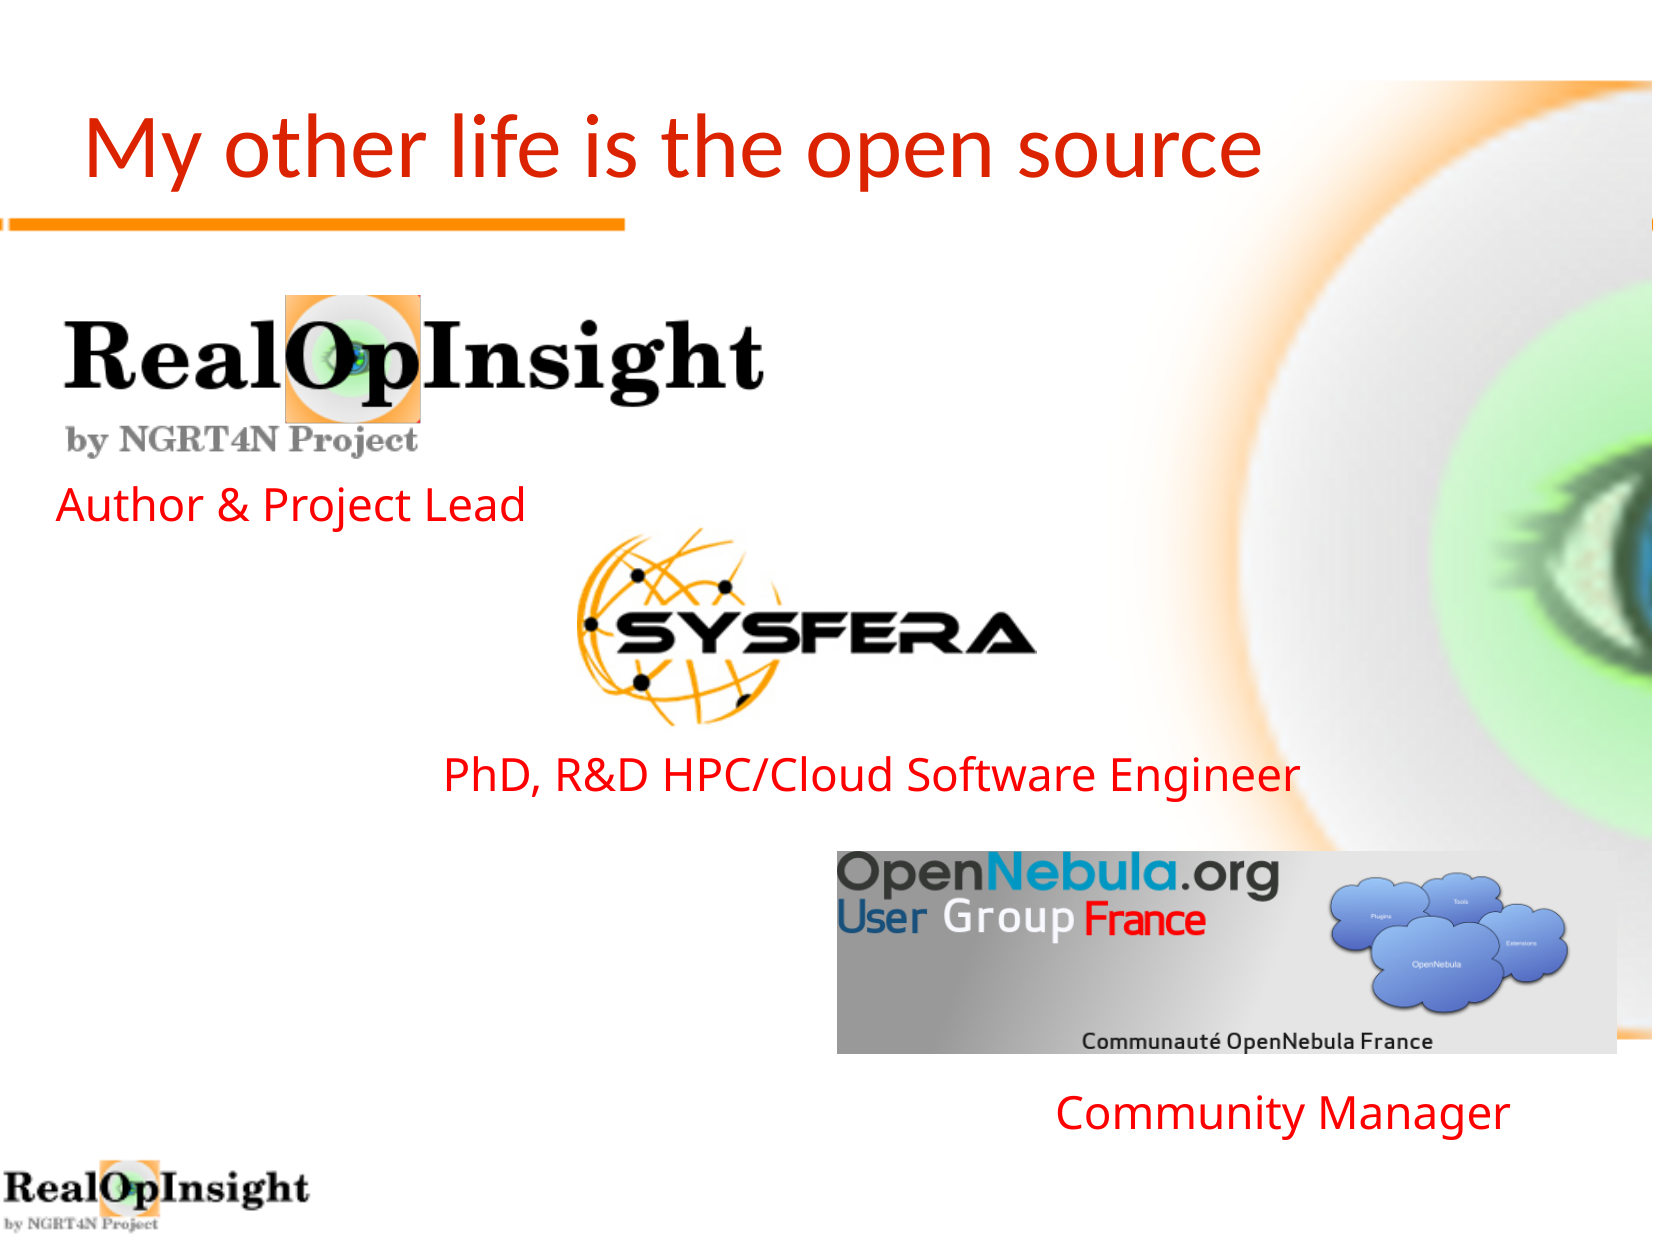

# My other life is the open source
Author & Project Lead
PhD, R&D HPC/Cloud Software Engineer
Community Manager